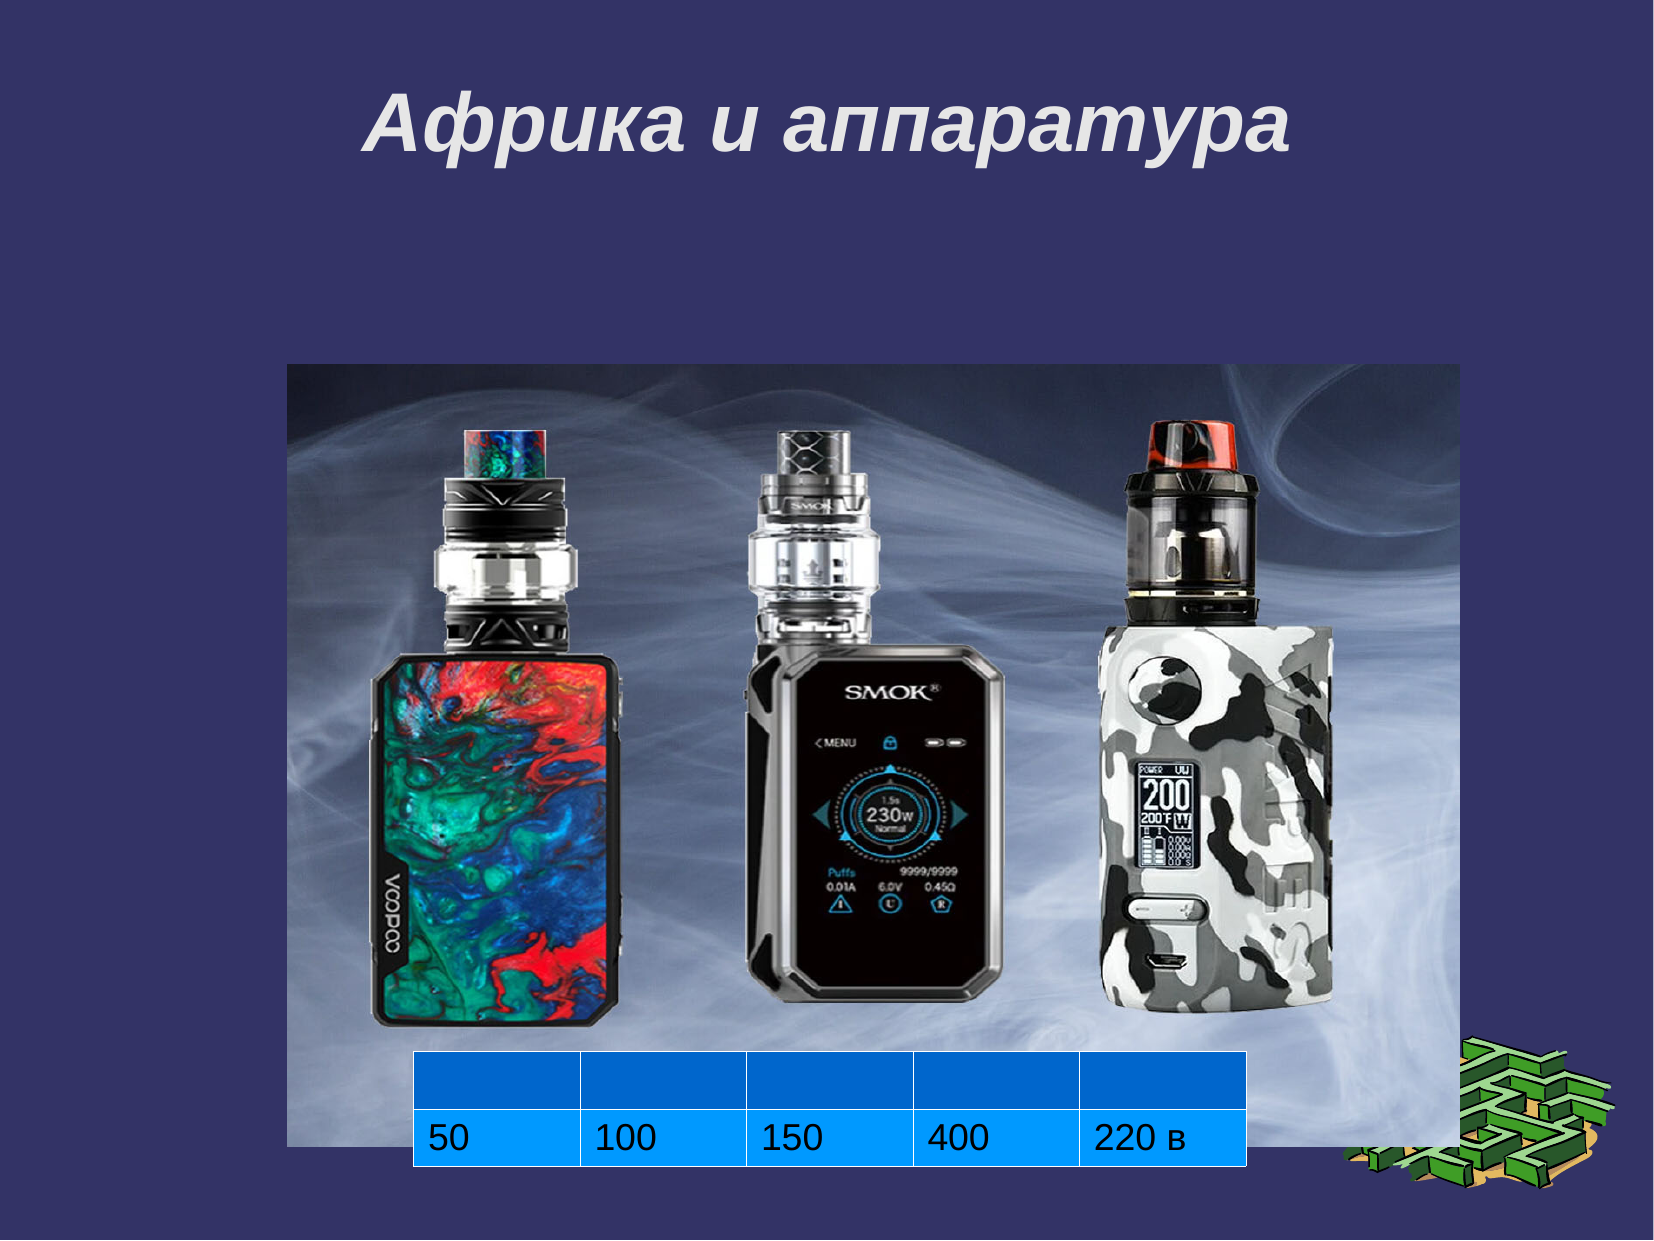

# Африка и аппаратура
| | | | | |
| --- | --- | --- | --- | --- |
| 50 | 100 | 150 | 400 | 220 в |